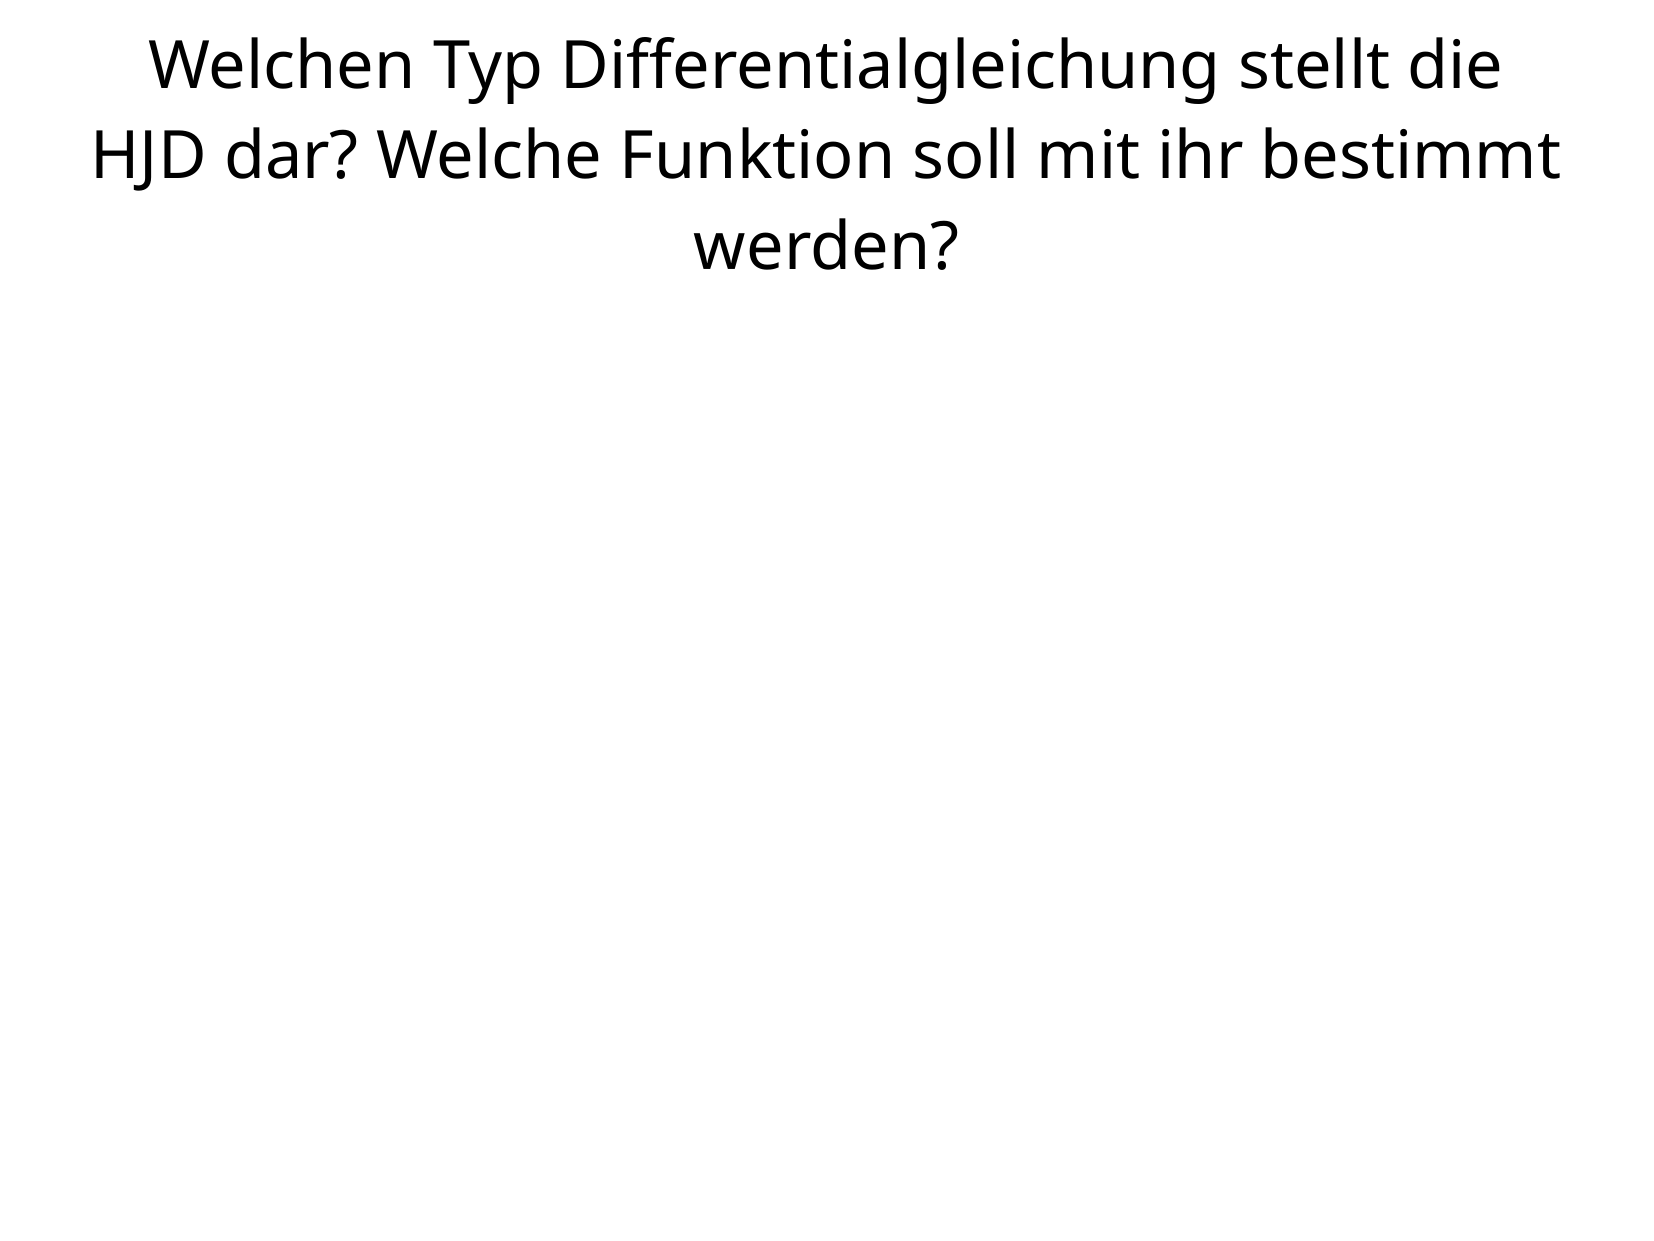

# Welchen Typ Differentialgleichung stellt die HJD dar? Welche Funktion soll mit ihr bestimmt werden?